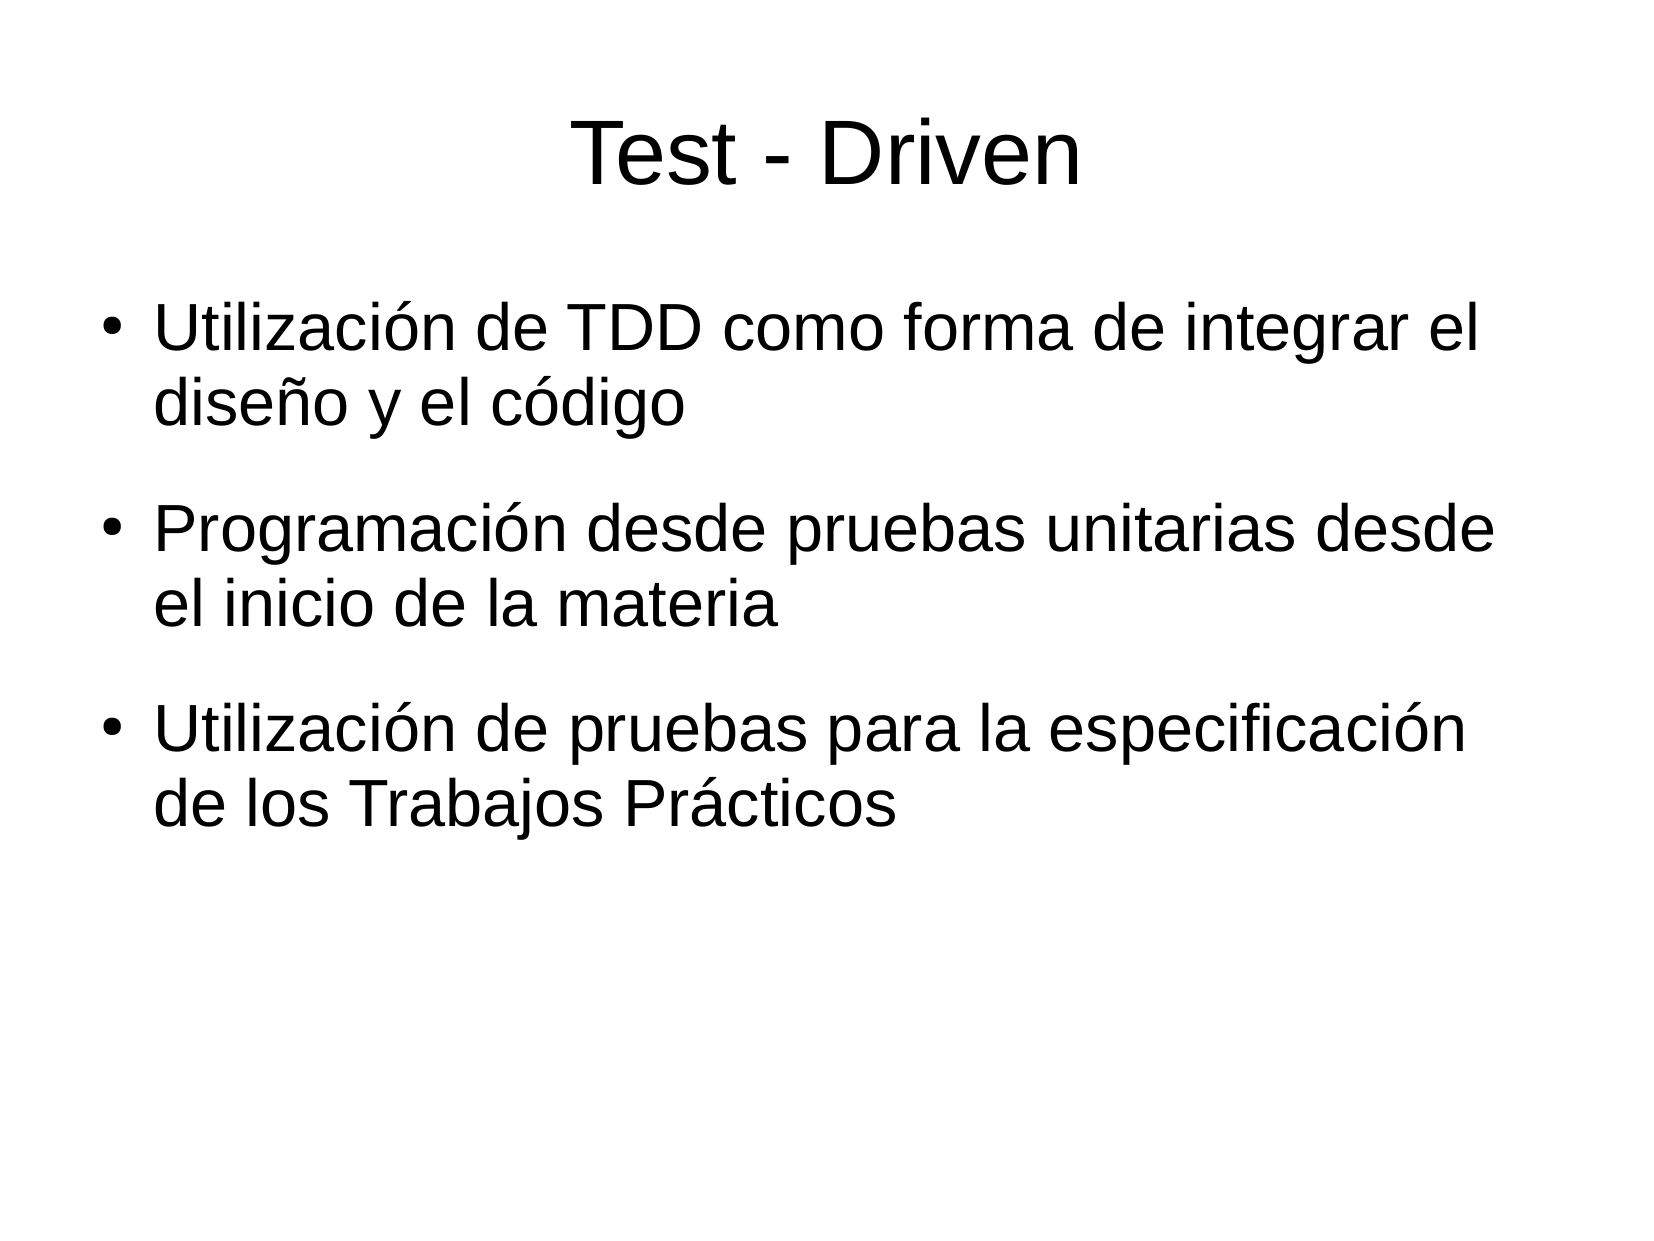

# Test - Driven
Utilización de TDD como forma de integrar el diseño y el código
Programación desde pruebas unitarias desde el inicio de la materia
Utilización de pruebas para la especificación de los Trabajos Prácticos